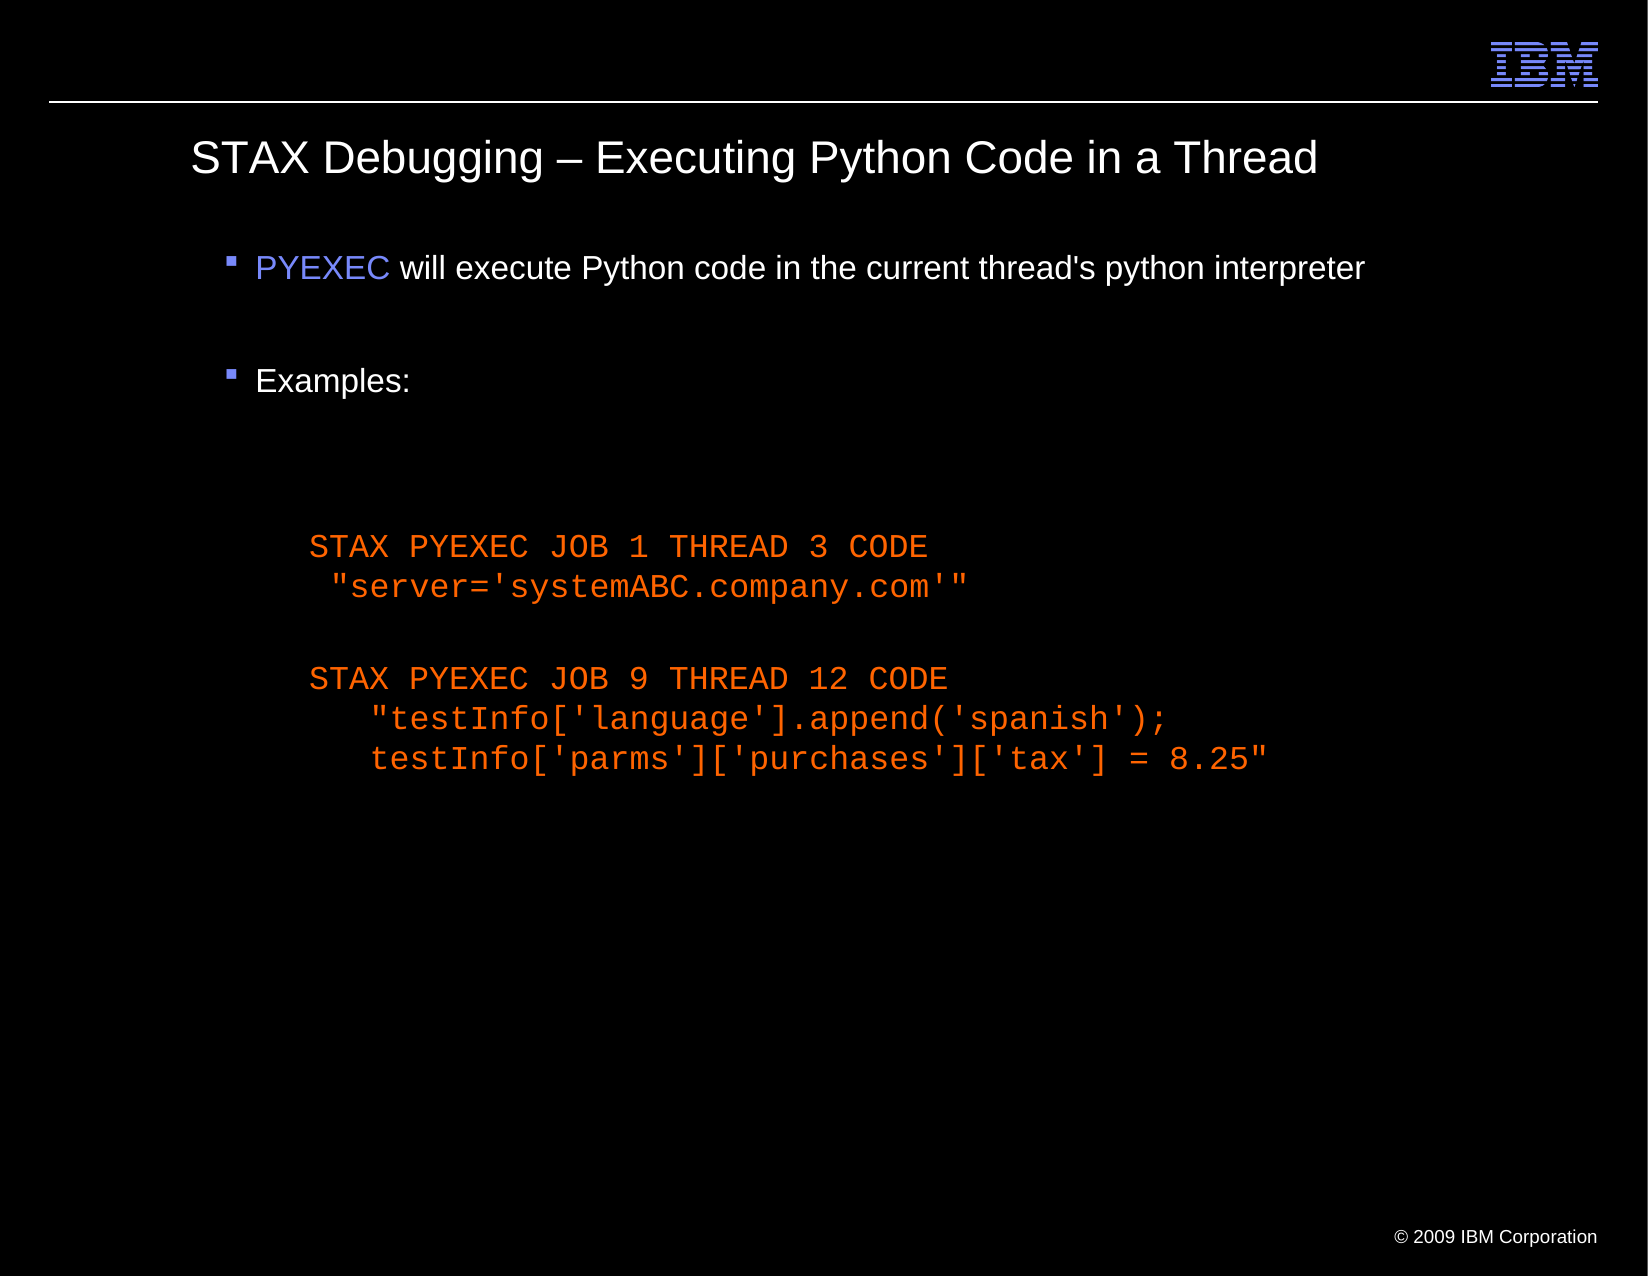

STAX Debugging – Executing Python Code in a Thread
# PYEXEC will execute Python code in the current thread's python interpreter
Examples:
STAX PYEXEC JOB 1 THREAD 3 CODE "server='systemABC.company.com'"
STAX PYEXEC JOB 9 THREAD 12 CODE
 "testInfo['language'].append('spanish');
 testInfo['parms']['purchases']['tax'] = 8.25"